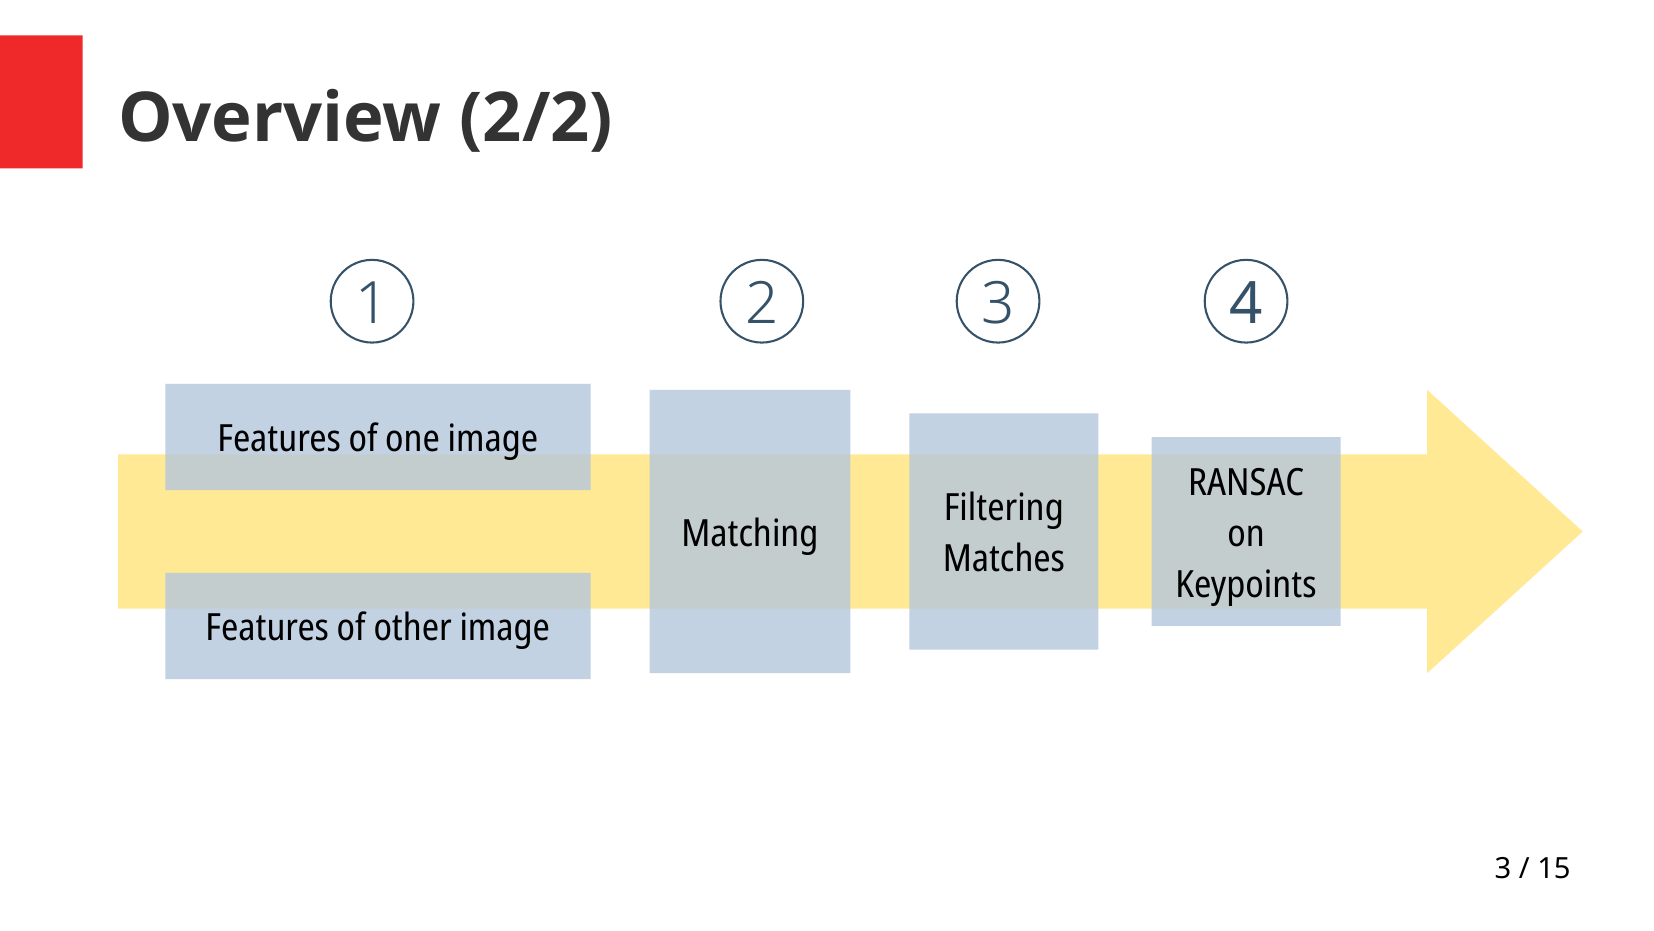

# Overview (2/2)
1
2
3
4
Features of one image
Matching
Filtering
Matches
RANSAC
on
Keypoints
Features of other image
3